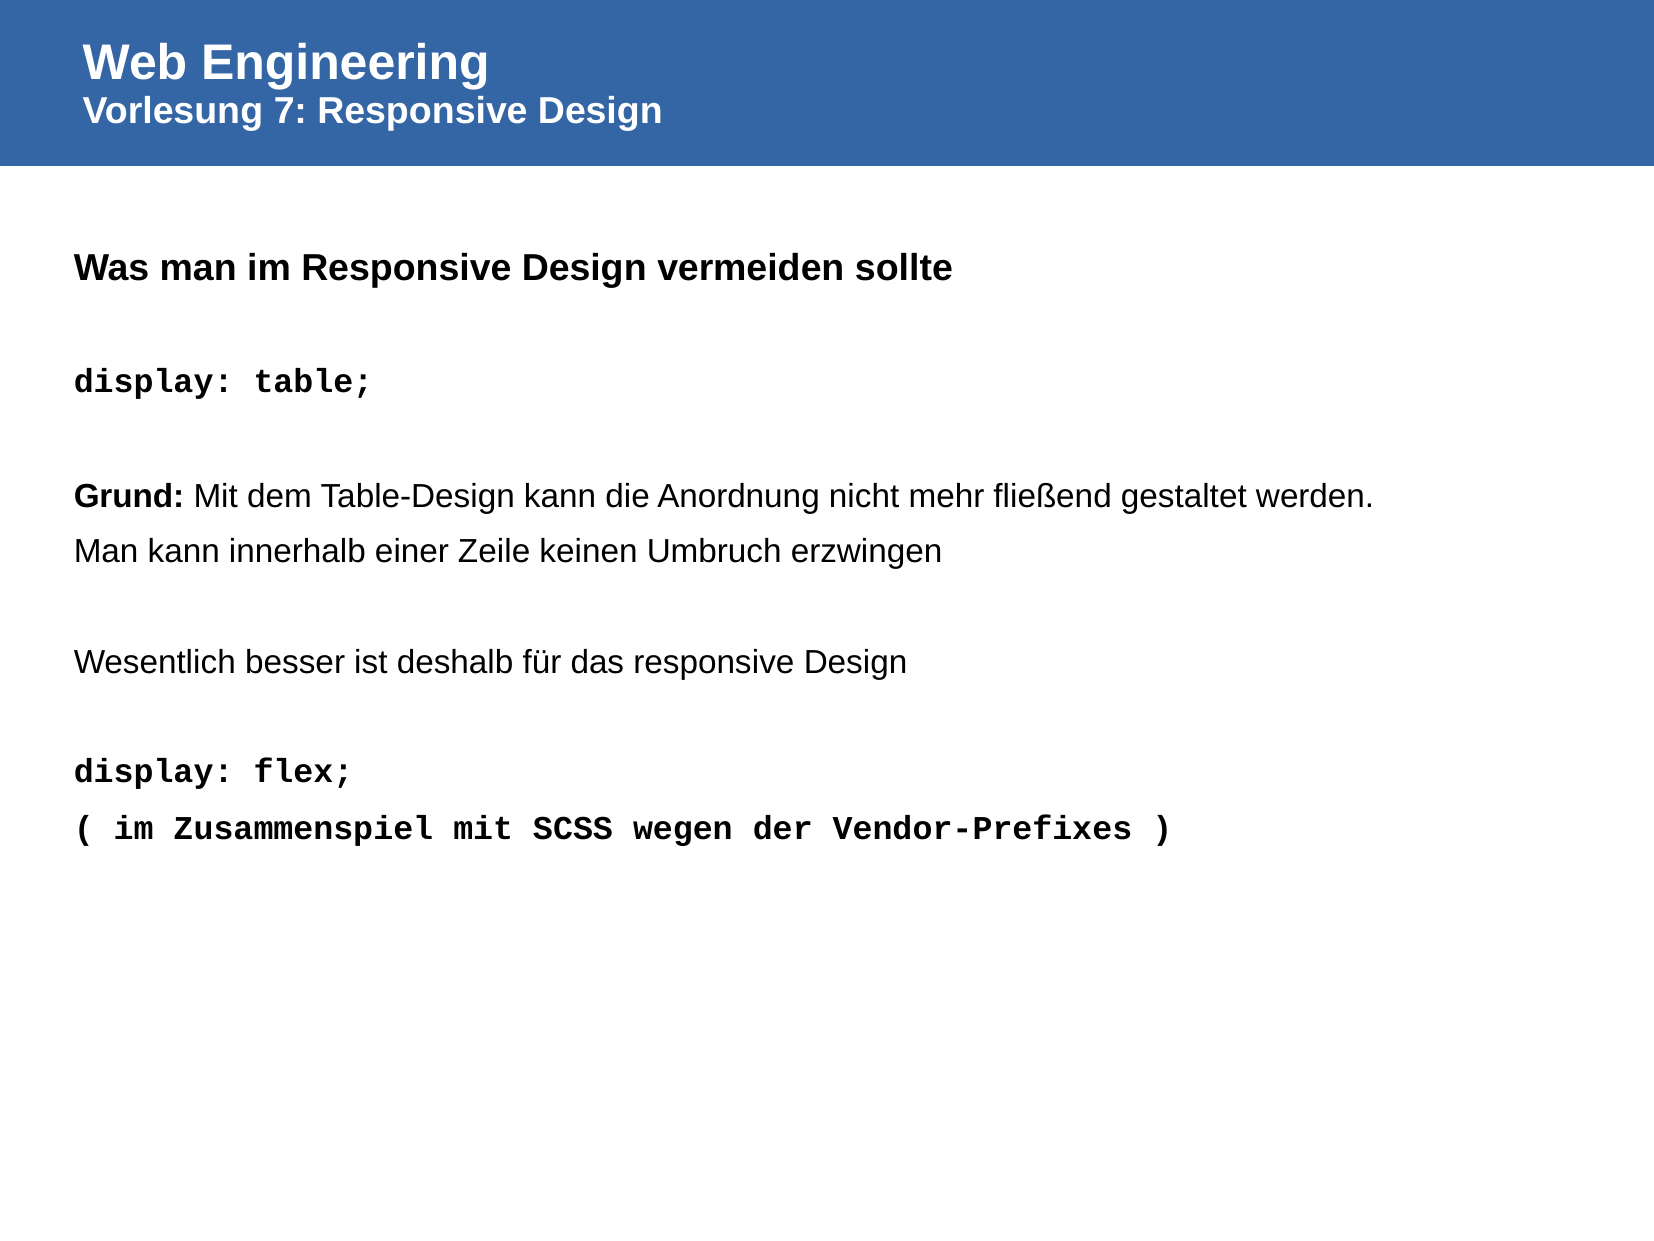

# Web Engineering Vorlesung 7: Responsive Design
Was man im Responsive Design vermeiden sollte
display: table;
Grund: Mit dem Table-Design kann die Anordnung nicht mehr fließend gestaltet werden.
Man kann innerhalb einer Zeile keinen Umbruch erzwingen
Wesentlich besser ist deshalb für das responsive Design
display: flex;
( im Zusammenspiel mit SCSS wegen der Vendor-Prefixes )